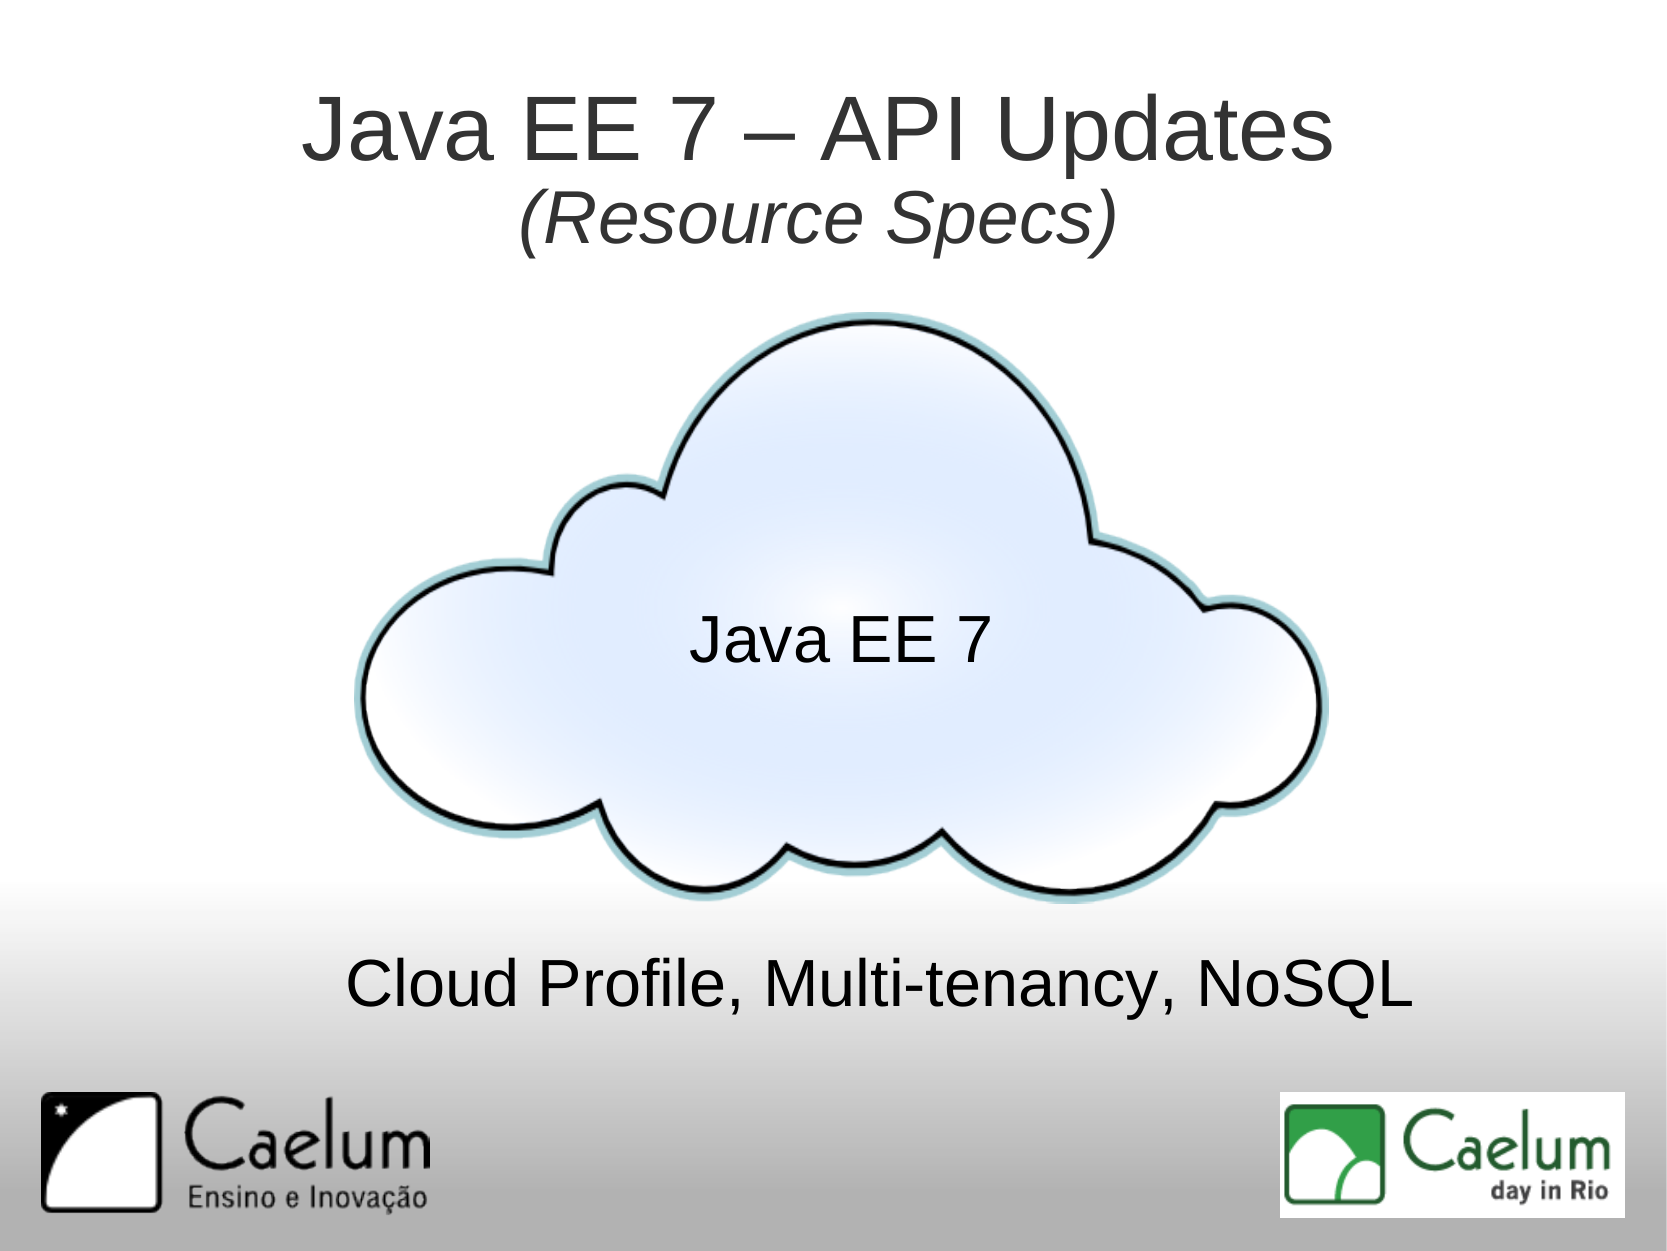

# Java EE 7 – API Updates (Resource Specs)
Java EE 7
Cloud Profile, Multi-tenancy, NoSQL